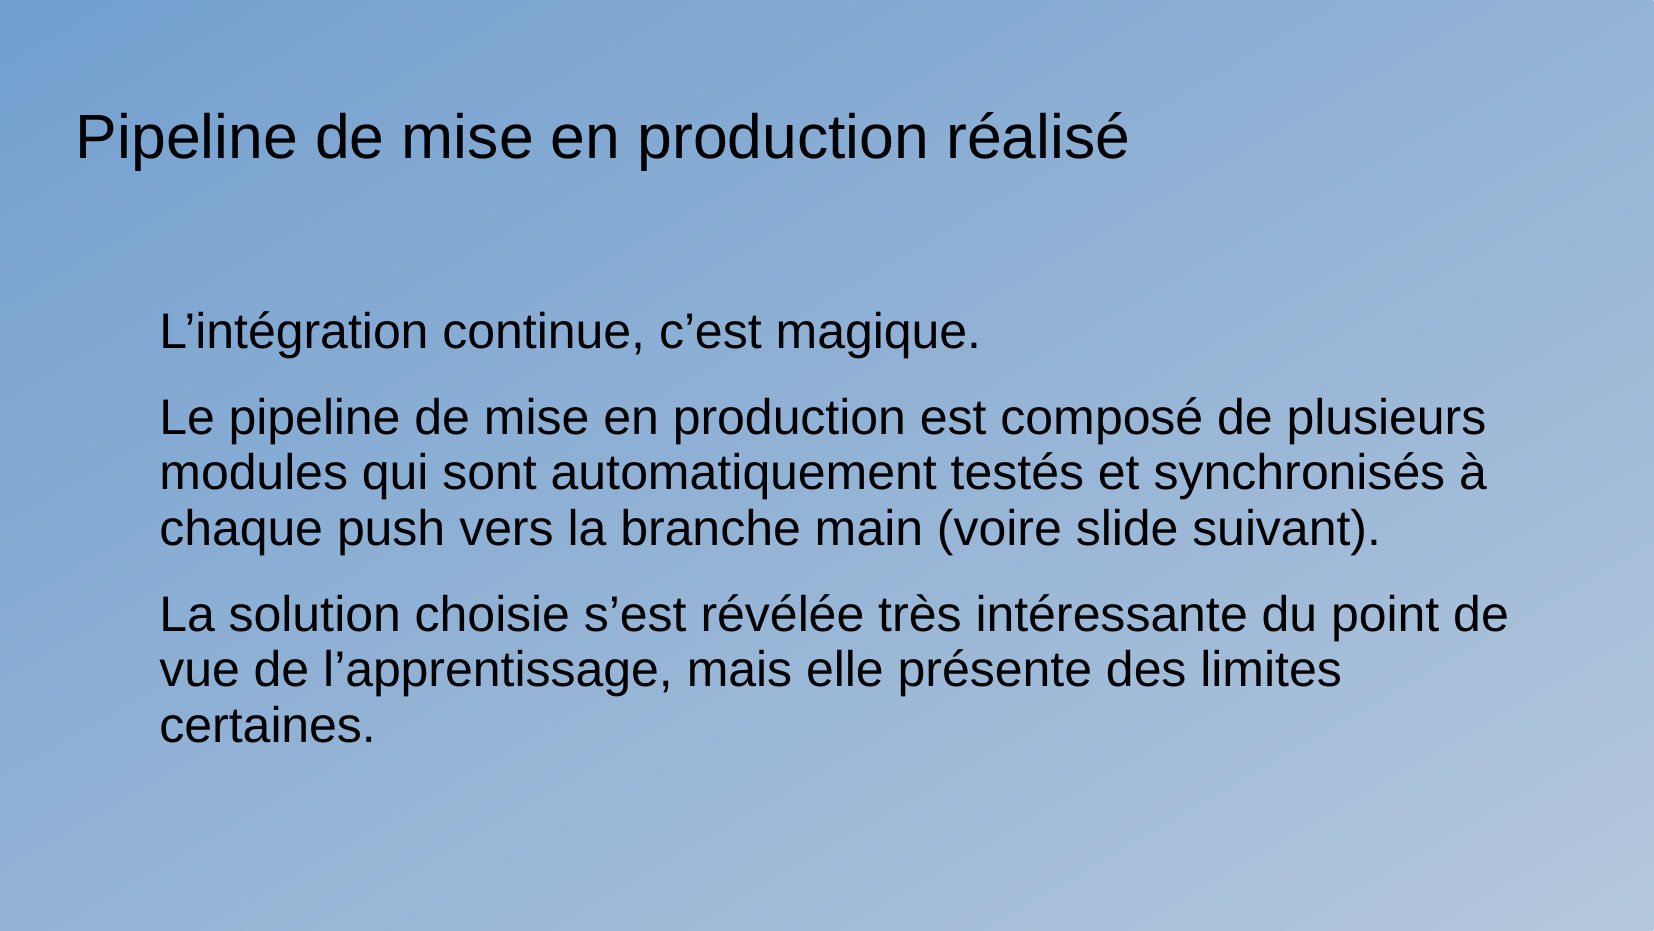

# Pipeline de mise en production réalisé
L’intégration continue, c’est magique.
Le pipeline de mise en production est composé de plusieurs modules qui sont automatiquement testés et synchronisés à chaque push vers la branche main (voire slide suivant).
La solution choisie s’est révélée très intéressante du point de vue de l’apprentissage, mais elle présente des limites certaines.